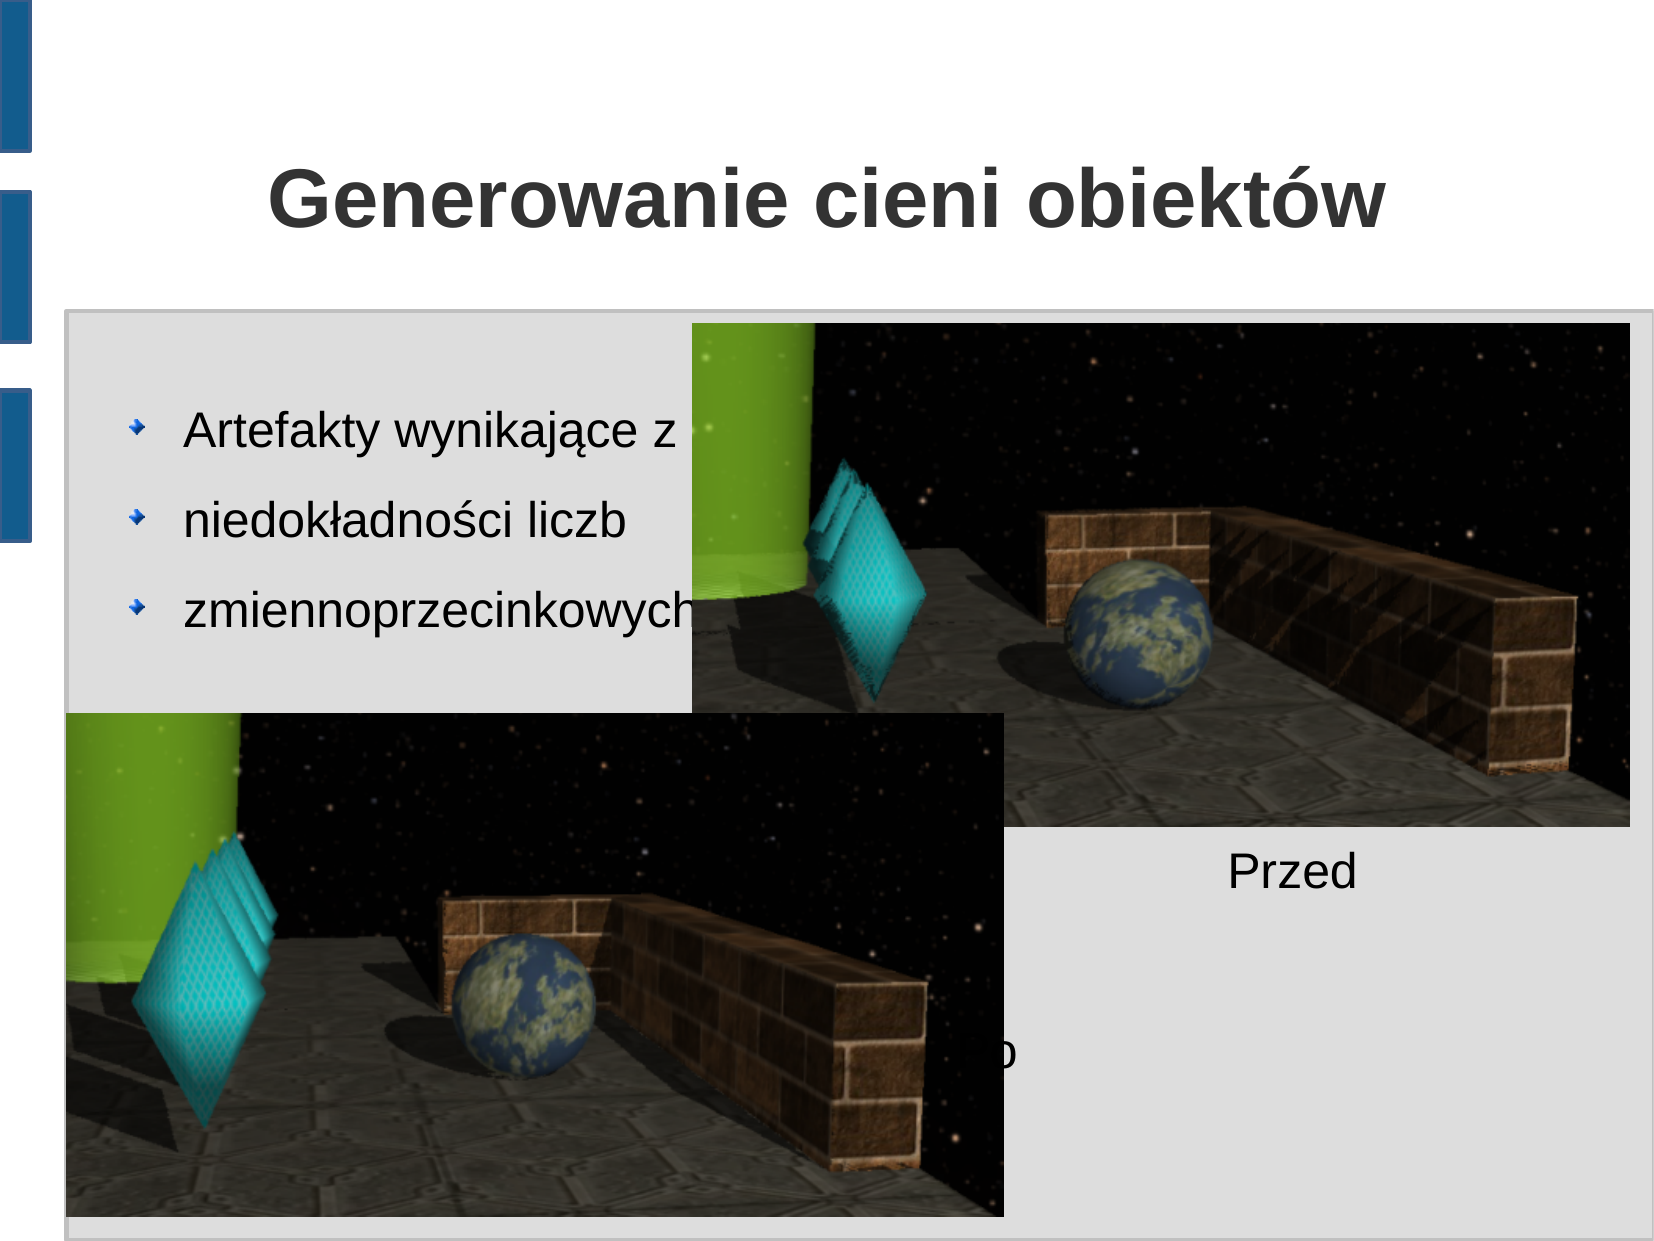

# Generowanie cieni obiektów
Artefakty wynikające z
niedokładności liczb
zmiennoprzecinkowych.
 Przed
Po